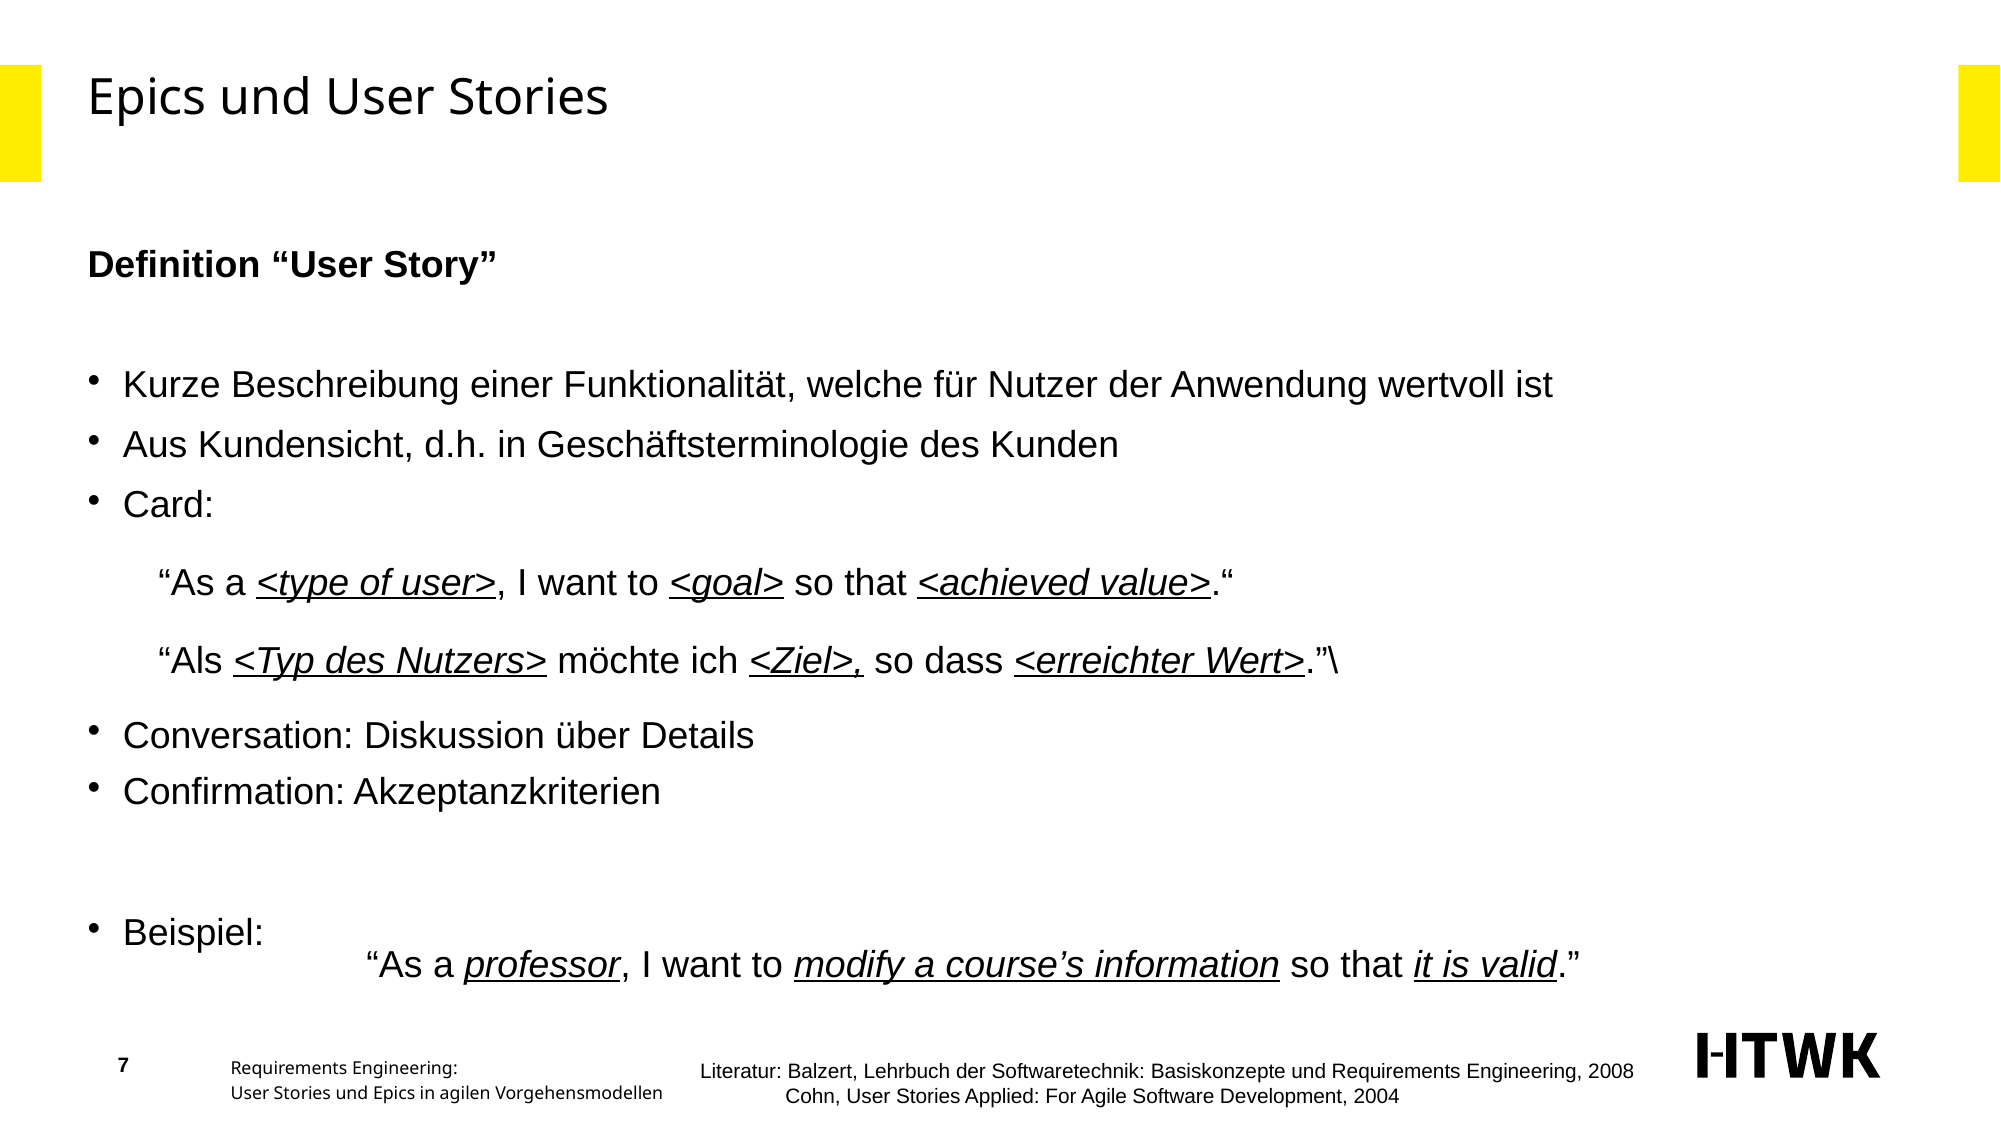

# Epics und User Stories
Definition “User Story”
Kurze Beschreibung einer Funktionalität, welche für Nutzer der Anwendung wertvoll ist
Aus Kundensicht, d.h. in Geschäftsterminologie des Kunden
Card:
“As a <type of user>, I want to <goal> so that <achieved value>.“
“Als <Typ des Nutzers> möchte ich <Ziel>, so dass <erreichter Wert>.”\
Conversation: Diskussion über Details
Confirmation: Akzeptanzkriterien
Beispiel:
“As a professor, I want to modify a course’s information so that it is valid.”
7
Literatur: Balzert, Lehrbuch der Softwaretechnik: Basiskonzepte und Requirements Engineering, 2008
	 Cohn, User Stories Applied: For Agile Software Development, 2004